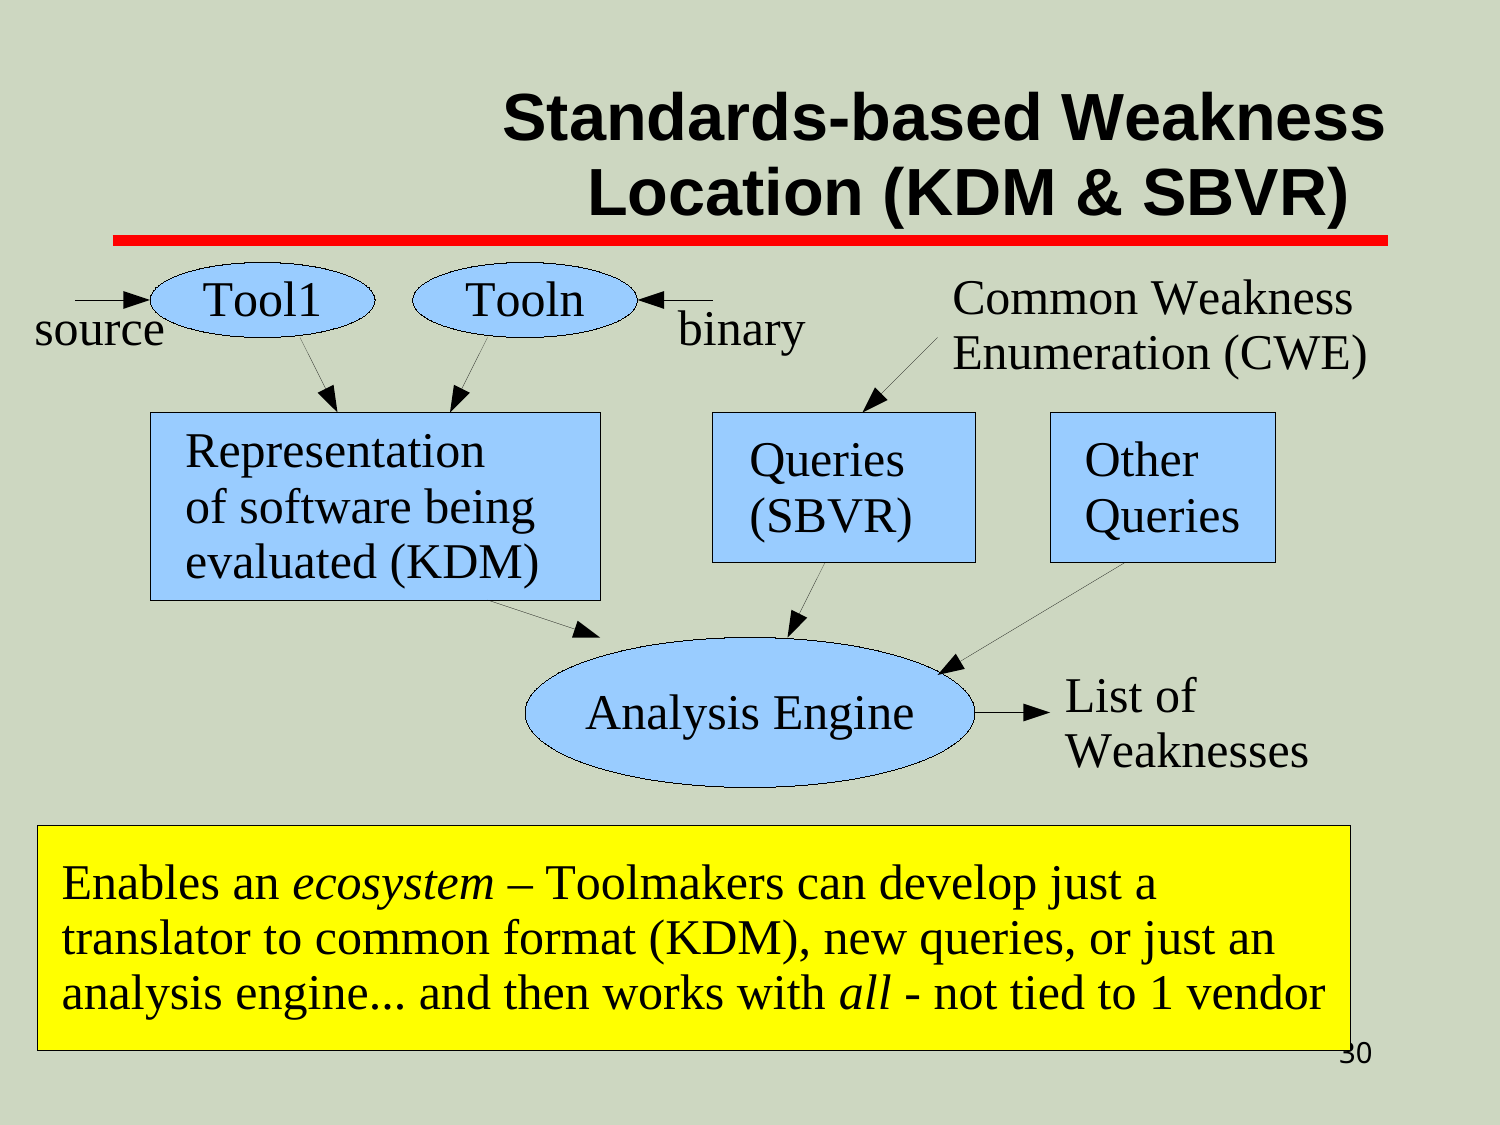

# Standards-based Weakness Location (KDM & SBVR)
Tool1
Tooln
Common Weakness
Enumeration (CWE)
binary
source
Representation
of software being
evaluated (KDM)
Queries
(SBVR)
Other
Queries
Analysis Engine
List of
Weaknesses
Enables an ecosystem – Toolmakers can develop just a
translator to common format (KDM), new queries, or just an
analysis engine... and then works with all - not tied to 1 vendor